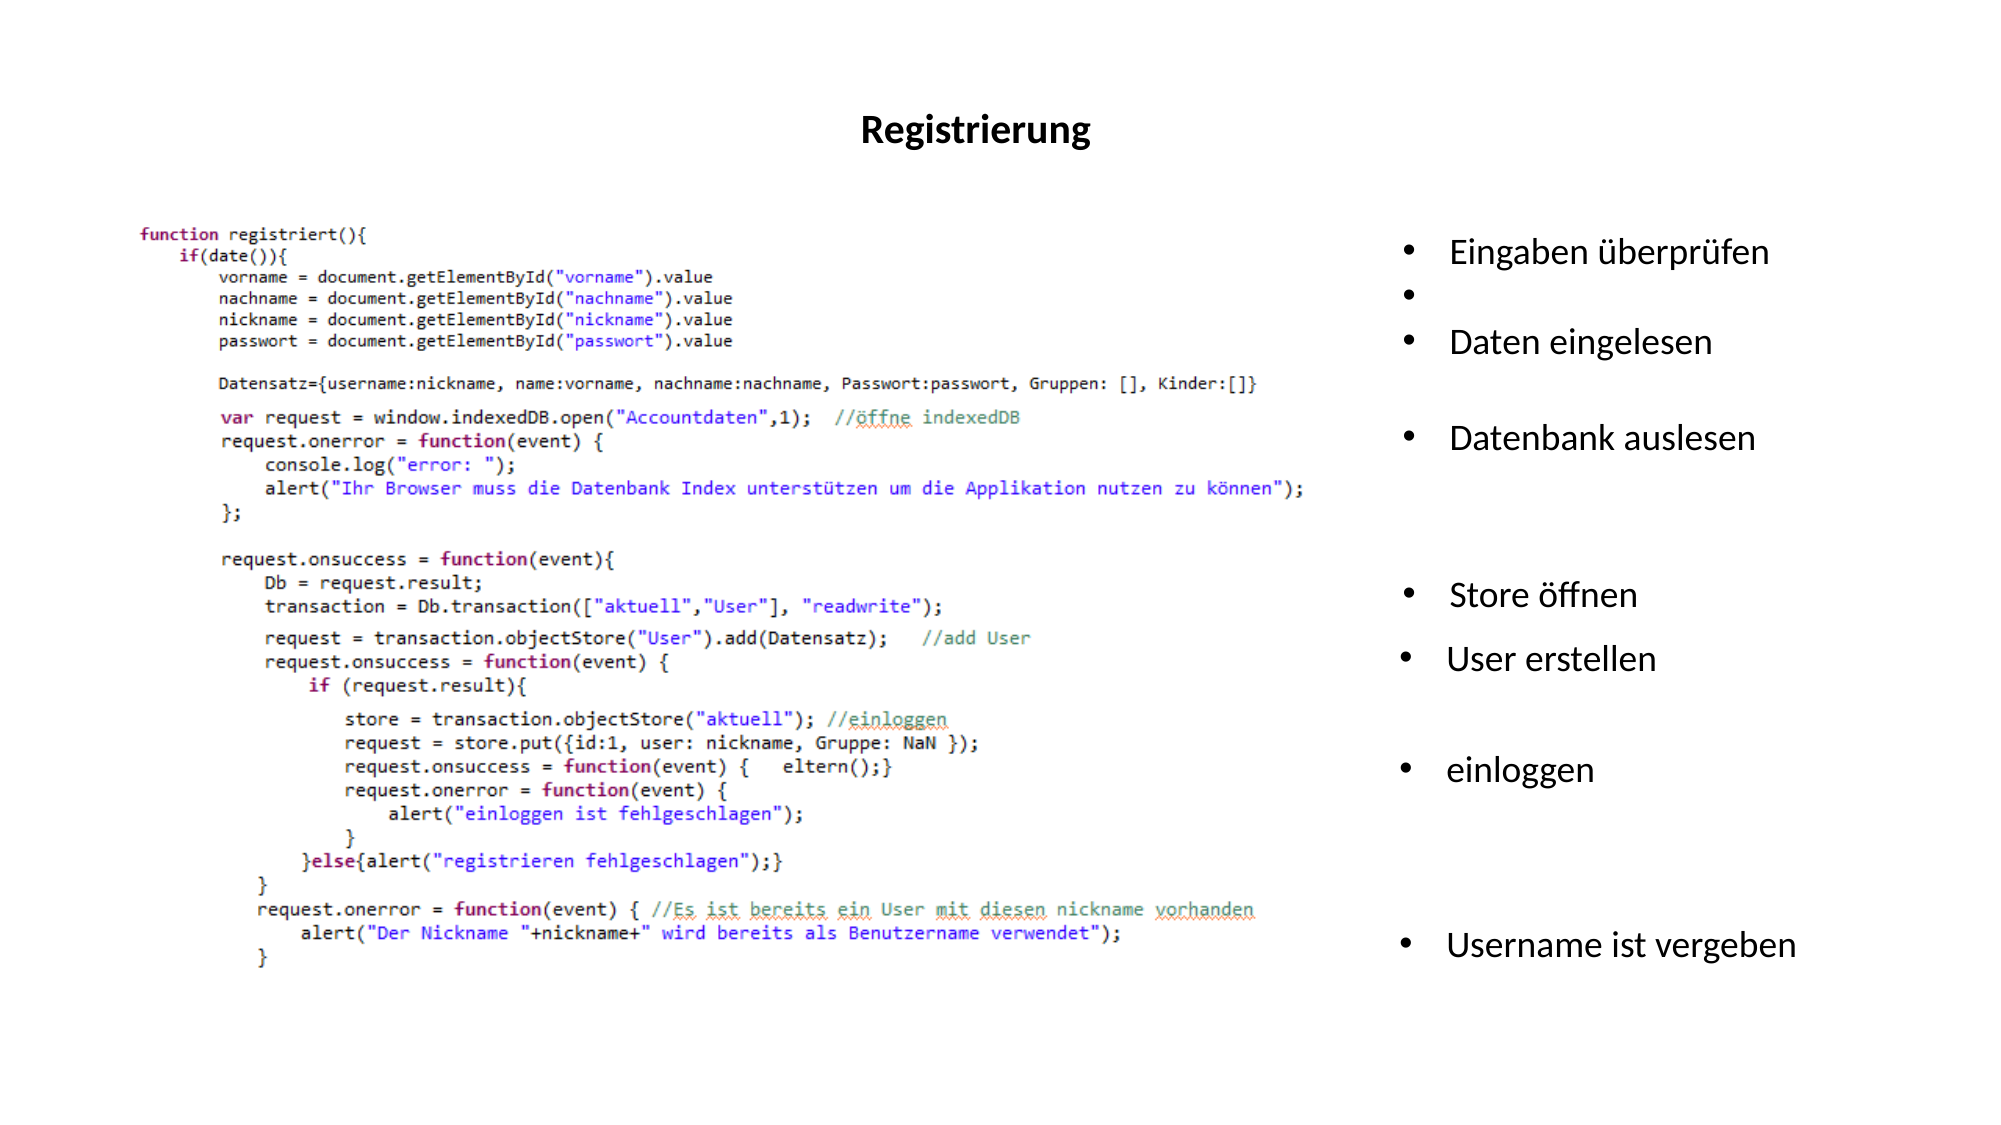

# Registrierung
Eingaben überprüfen
Daten eingelesen
Datenbank auslesen
Store öffnen
User erstellen
einloggen
Username ist vergeben